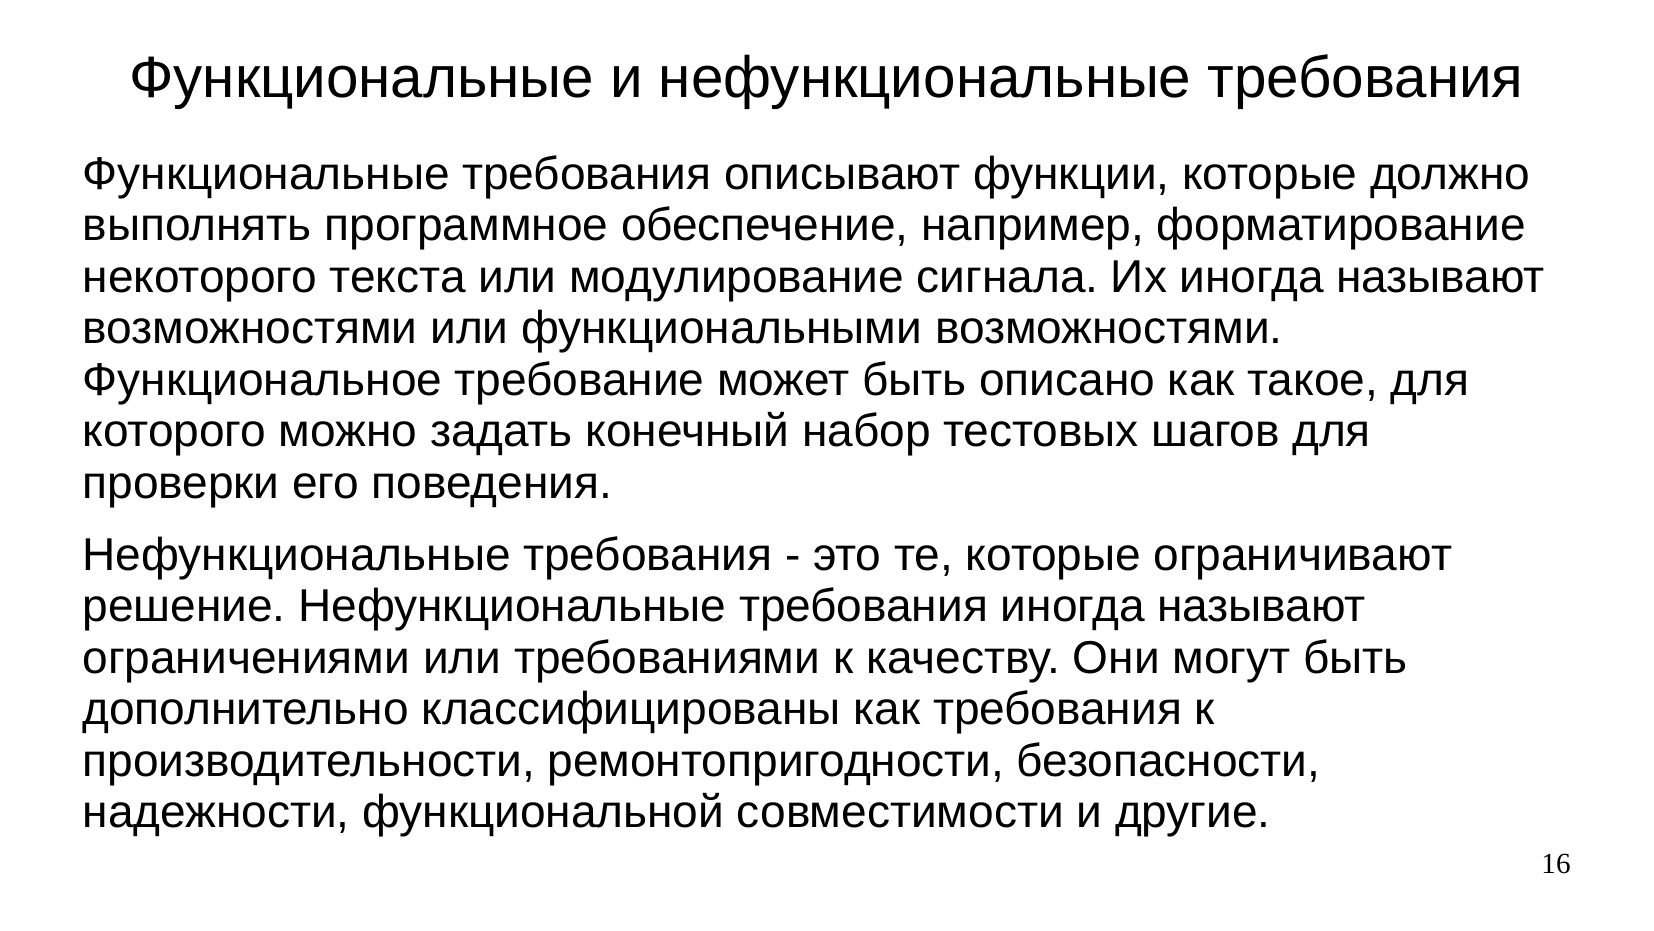

# Функциональные и нефункциональные требования
Функциональные требования описывают функции, которые должно выполнять программное обеспечение, например, форматирование некоторого текста или модулирование сигнала. Их иногда называют возможностями или функциональными возможностями. Функциональное требование может быть описано как такое, для которого можно задать конечный набор тестовых шагов для проверки его поведения.
Нефункциональные требования - это те, которые ограничивают решение. Нефункциональные требования иногда называют ограничениями или требованиями к качеству. Они могут быть дополнительно классифицированы как требования к производительности, ремонтопригодности, безопасности, надежности, функциональной совместимости и другие.
16